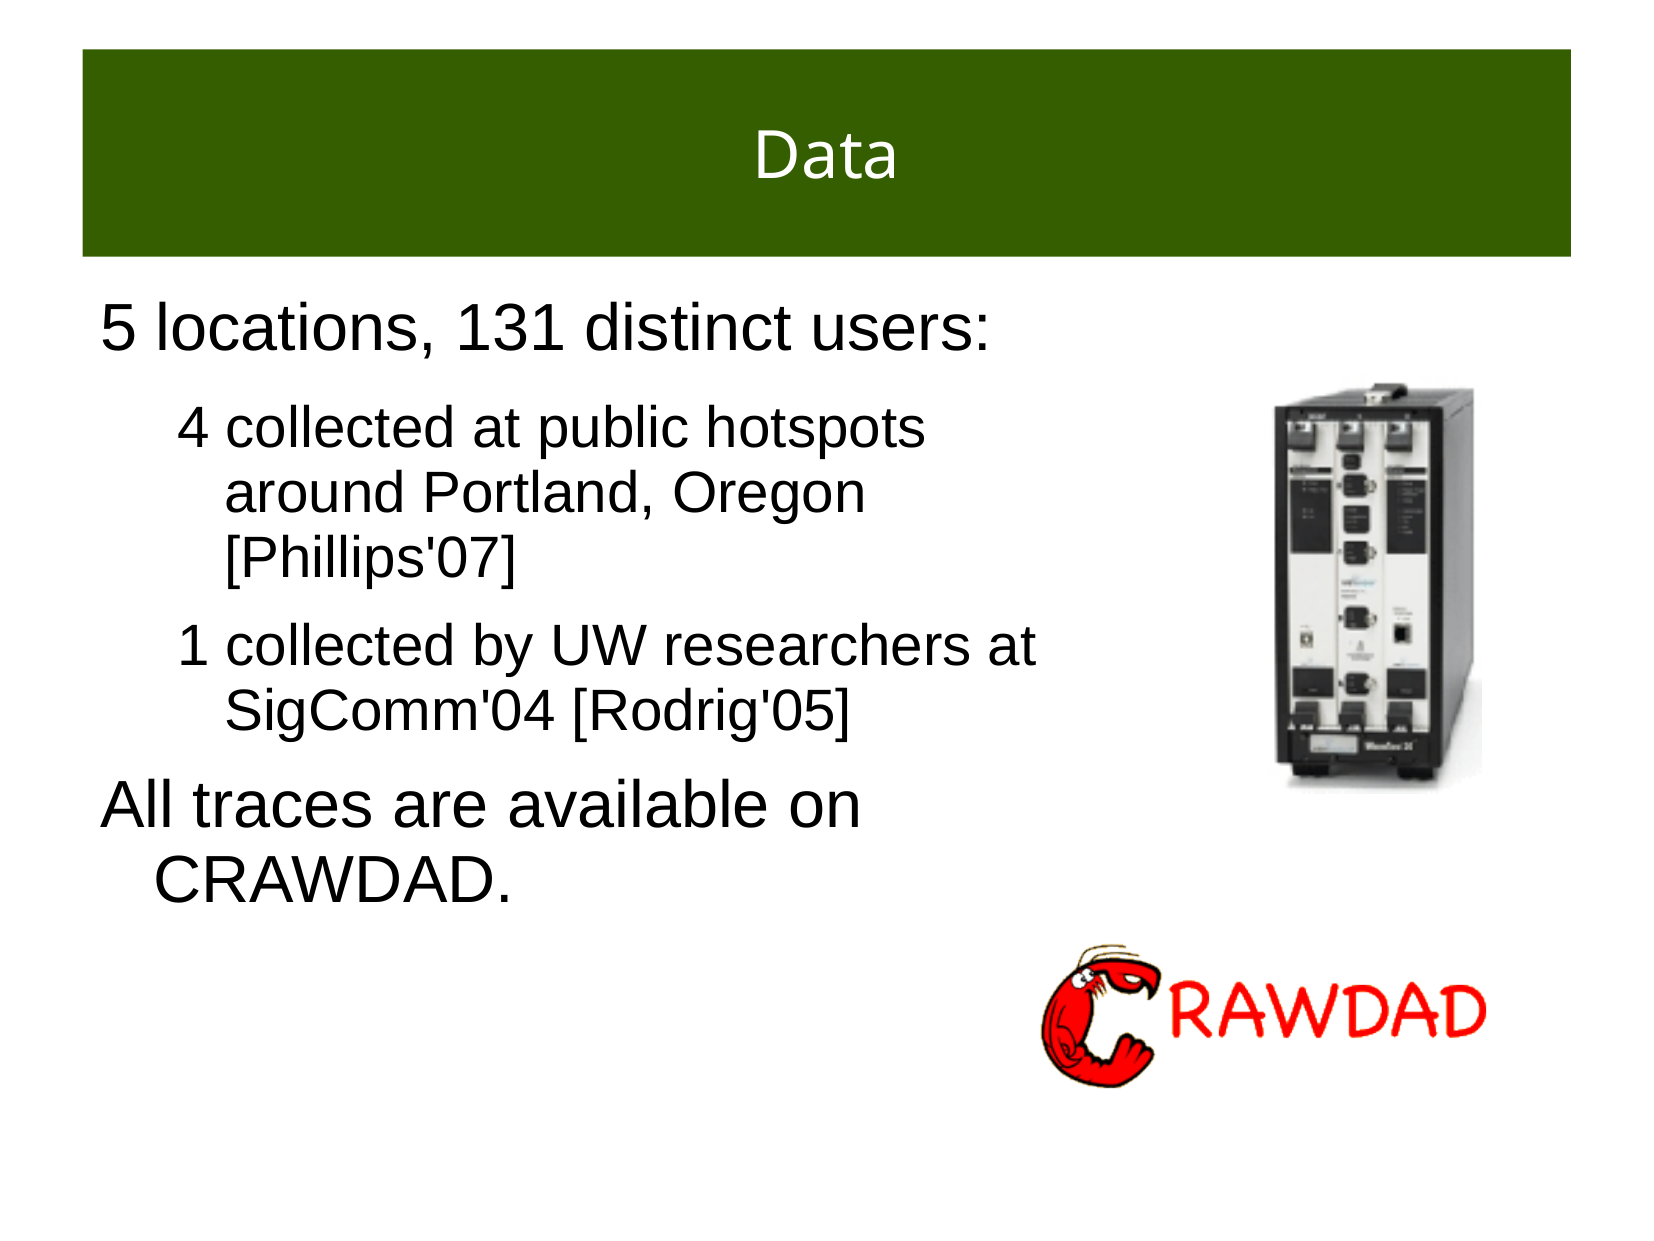

#
Data
5 locations, 131 distinct users:
4 collected at public hotspots around Portland, Oregon [Phillips'07]
1 collected by UW researchers at SigComm'04 [Rodrig'05]
All traces are available on CRAWDAD.